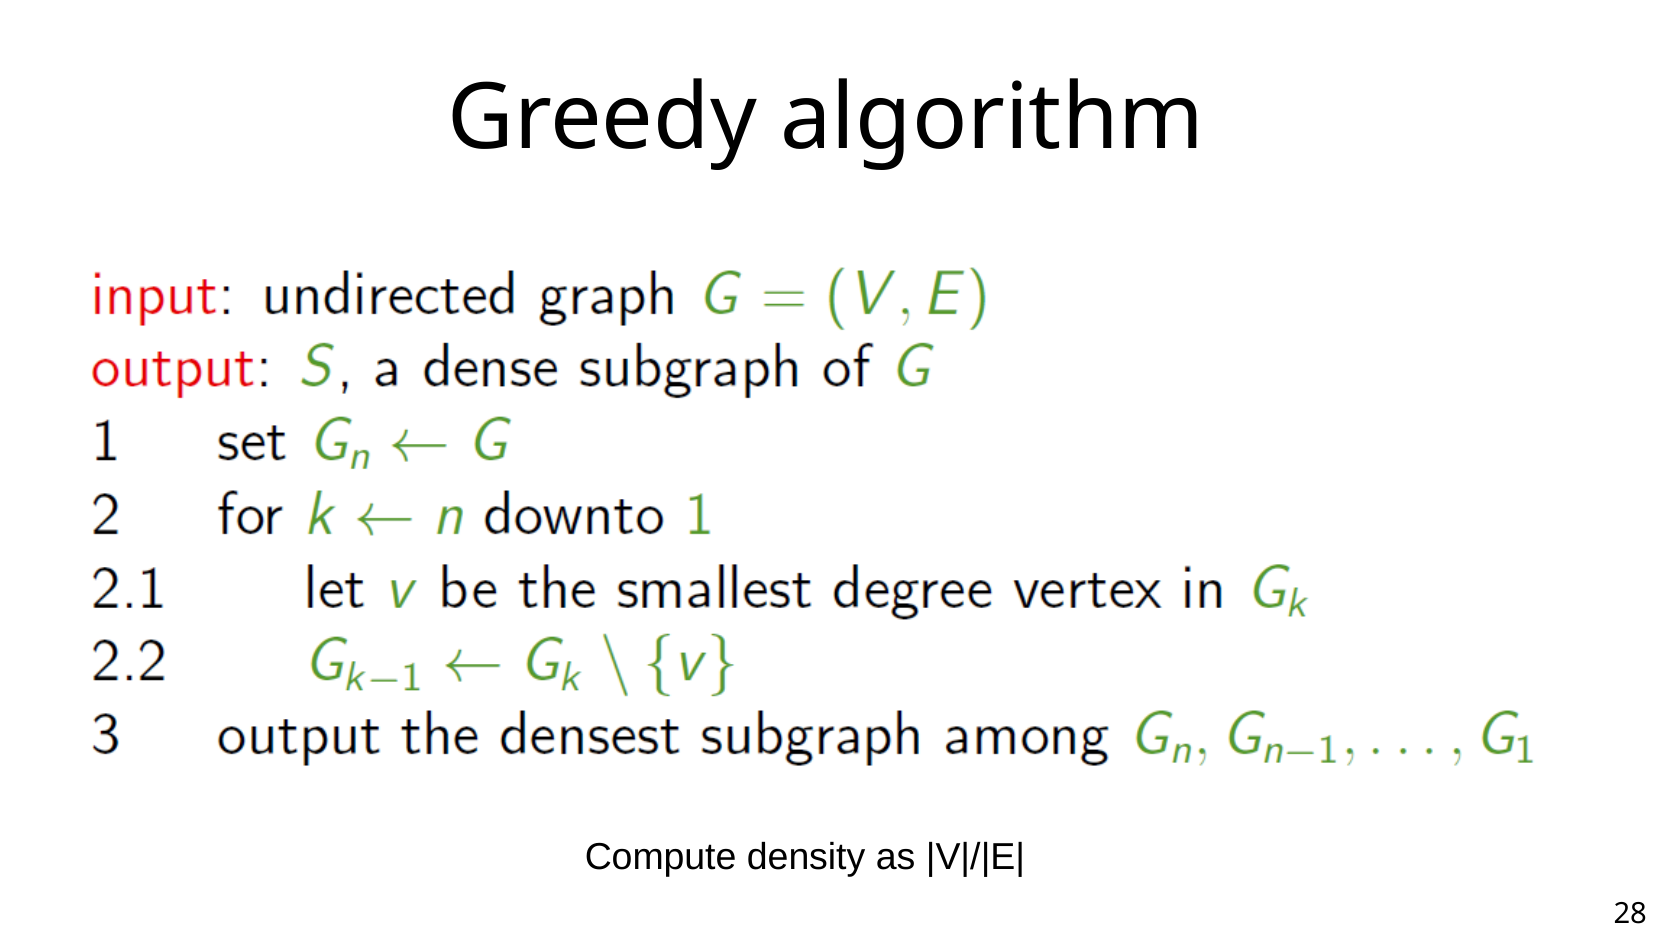

# Greedy algorithm
Compute density as |V|/|E|
28